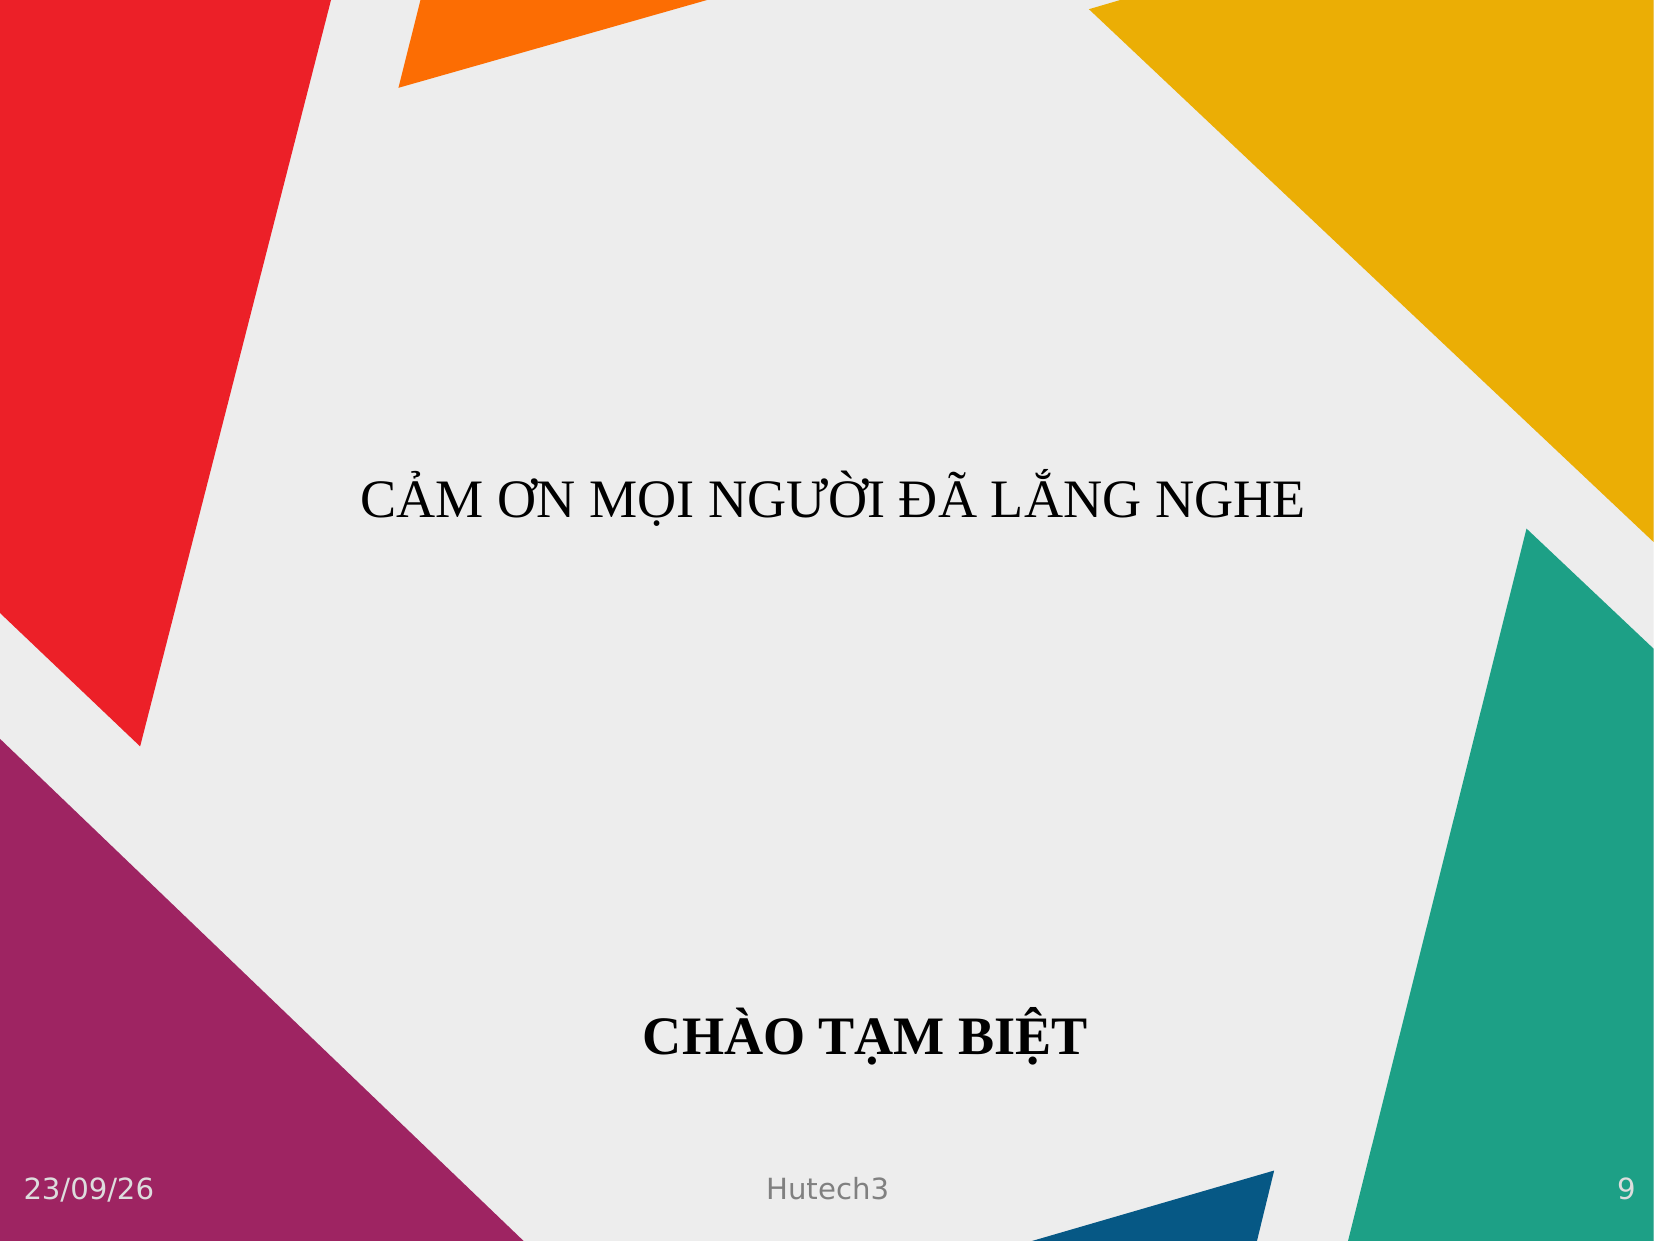

#
CẢM ƠN MỌI NGƯỜI ĐÃ LẮNG NGHE
CHÀO TẠM BIỆT
Hutech3
9